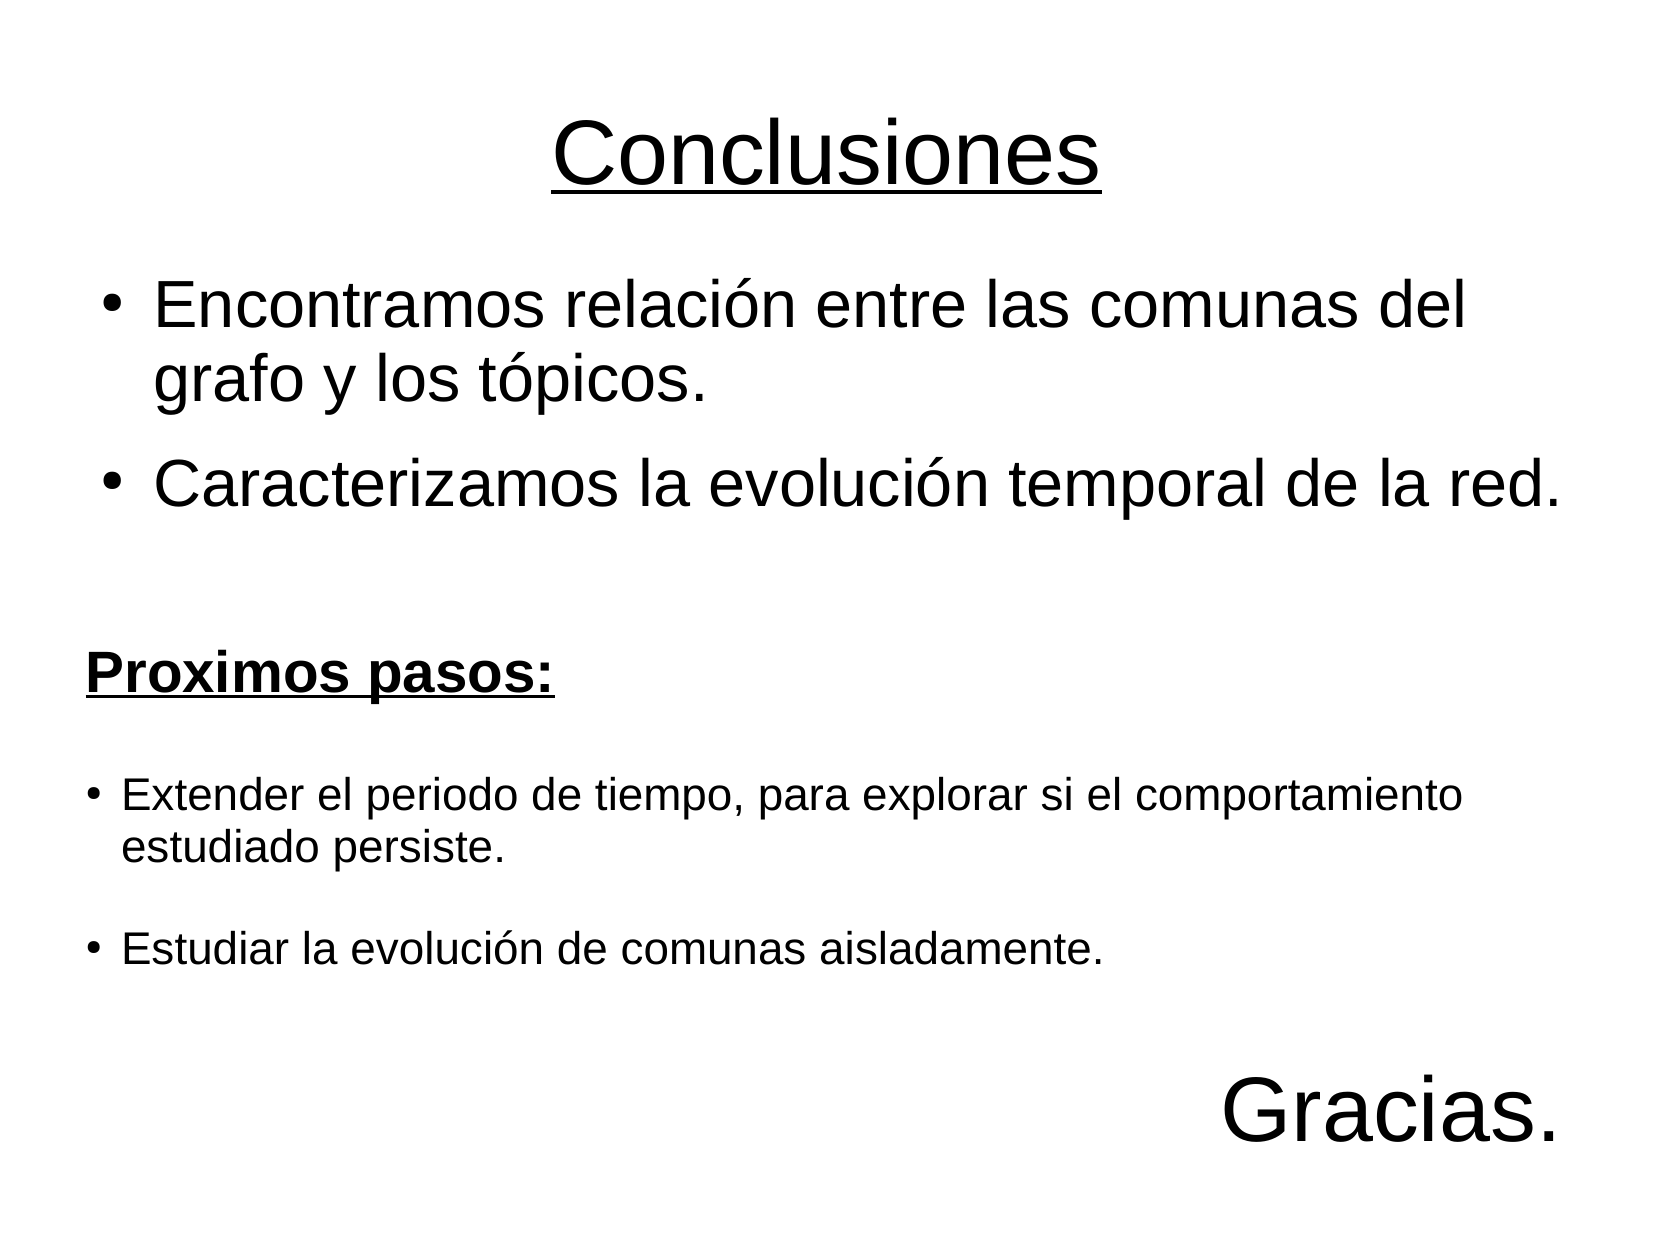

# Conclusiones
Encontramos relación entre las comunas del grafo y los tópicos.
Caracterizamos la evolución temporal de la red.
Proximos pasos:
Extender el periodo de tiempo, para explorar si el comportamiento estudiado persiste.
Estudiar la evolución de comunas aisladamente.
Gracias.